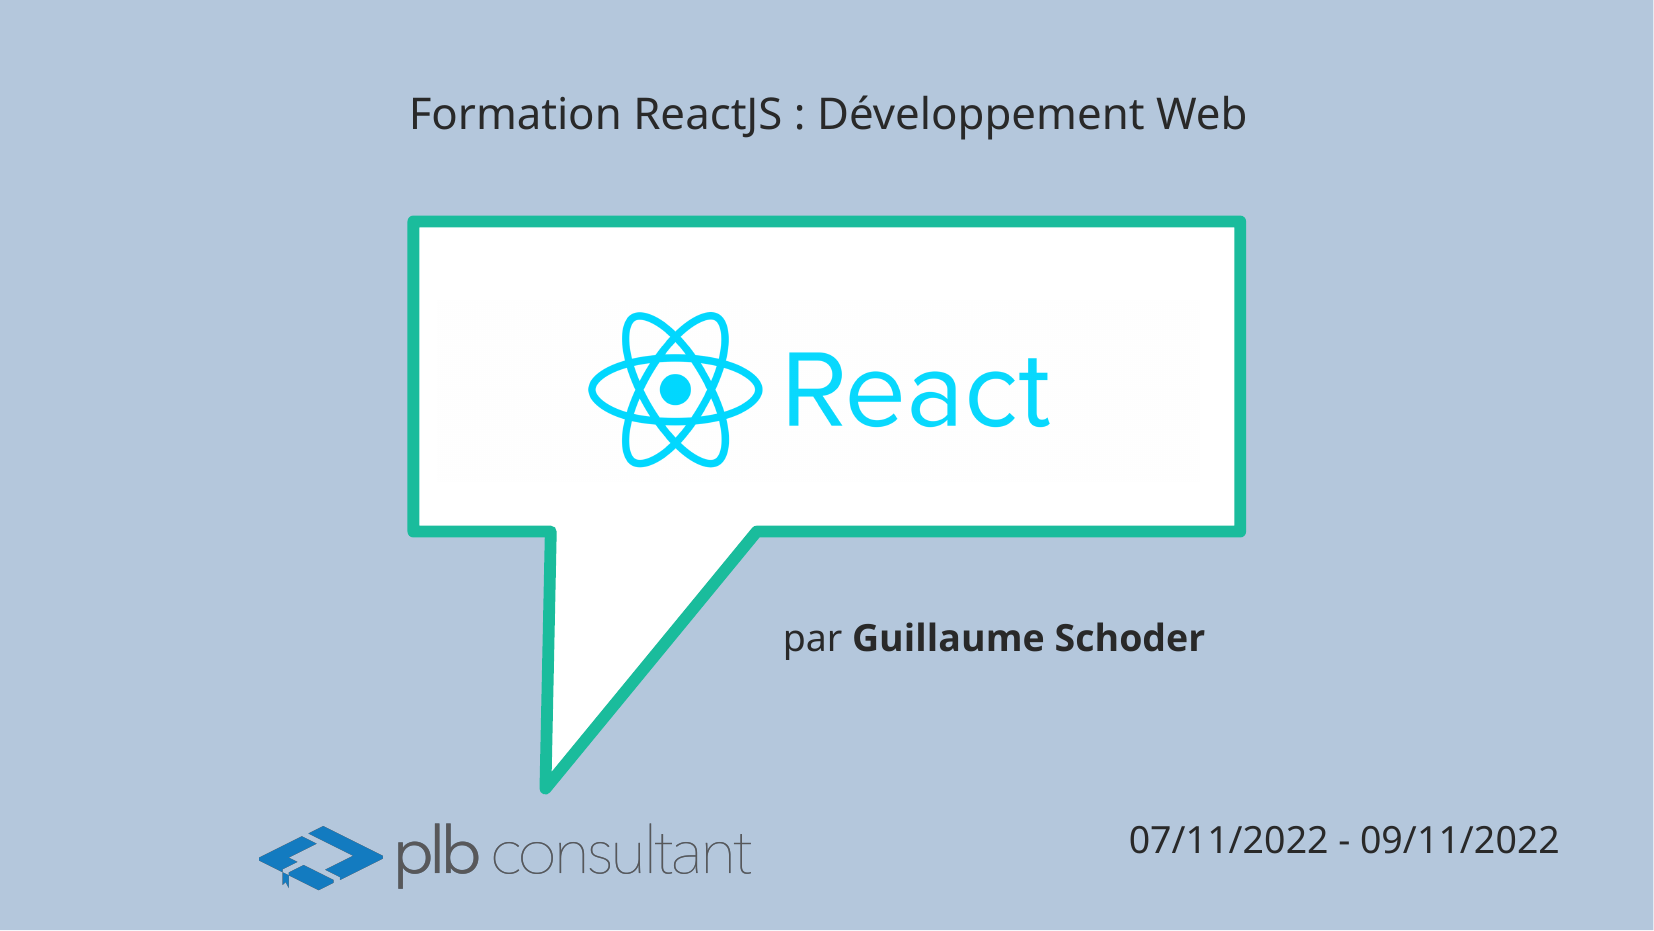

Formation ReactJS : Développement Web
par Guillaume Schoder
07/11/2022 - 09/11/2022